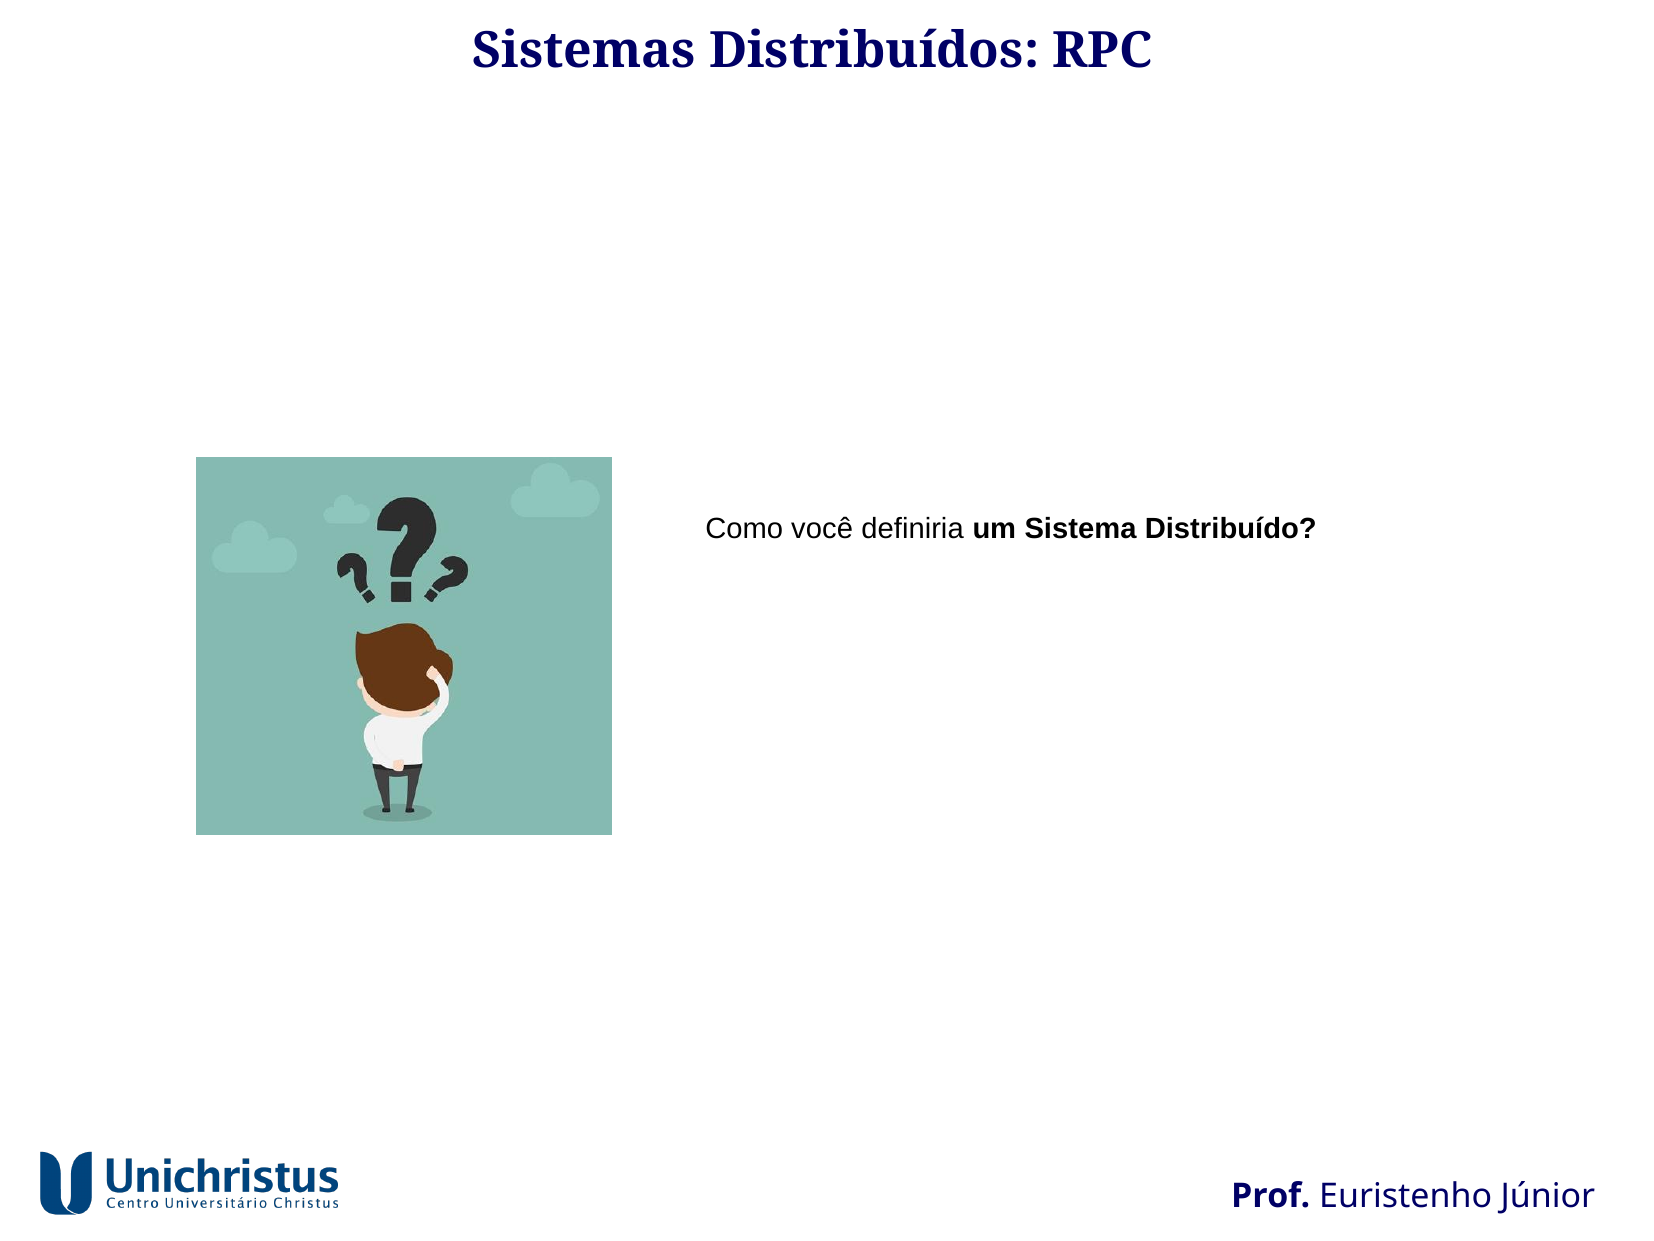

Sistemas Distribuídos: RPC
Como você definiria um Sistema Distribuído?
Prof. Euristenho Júnior